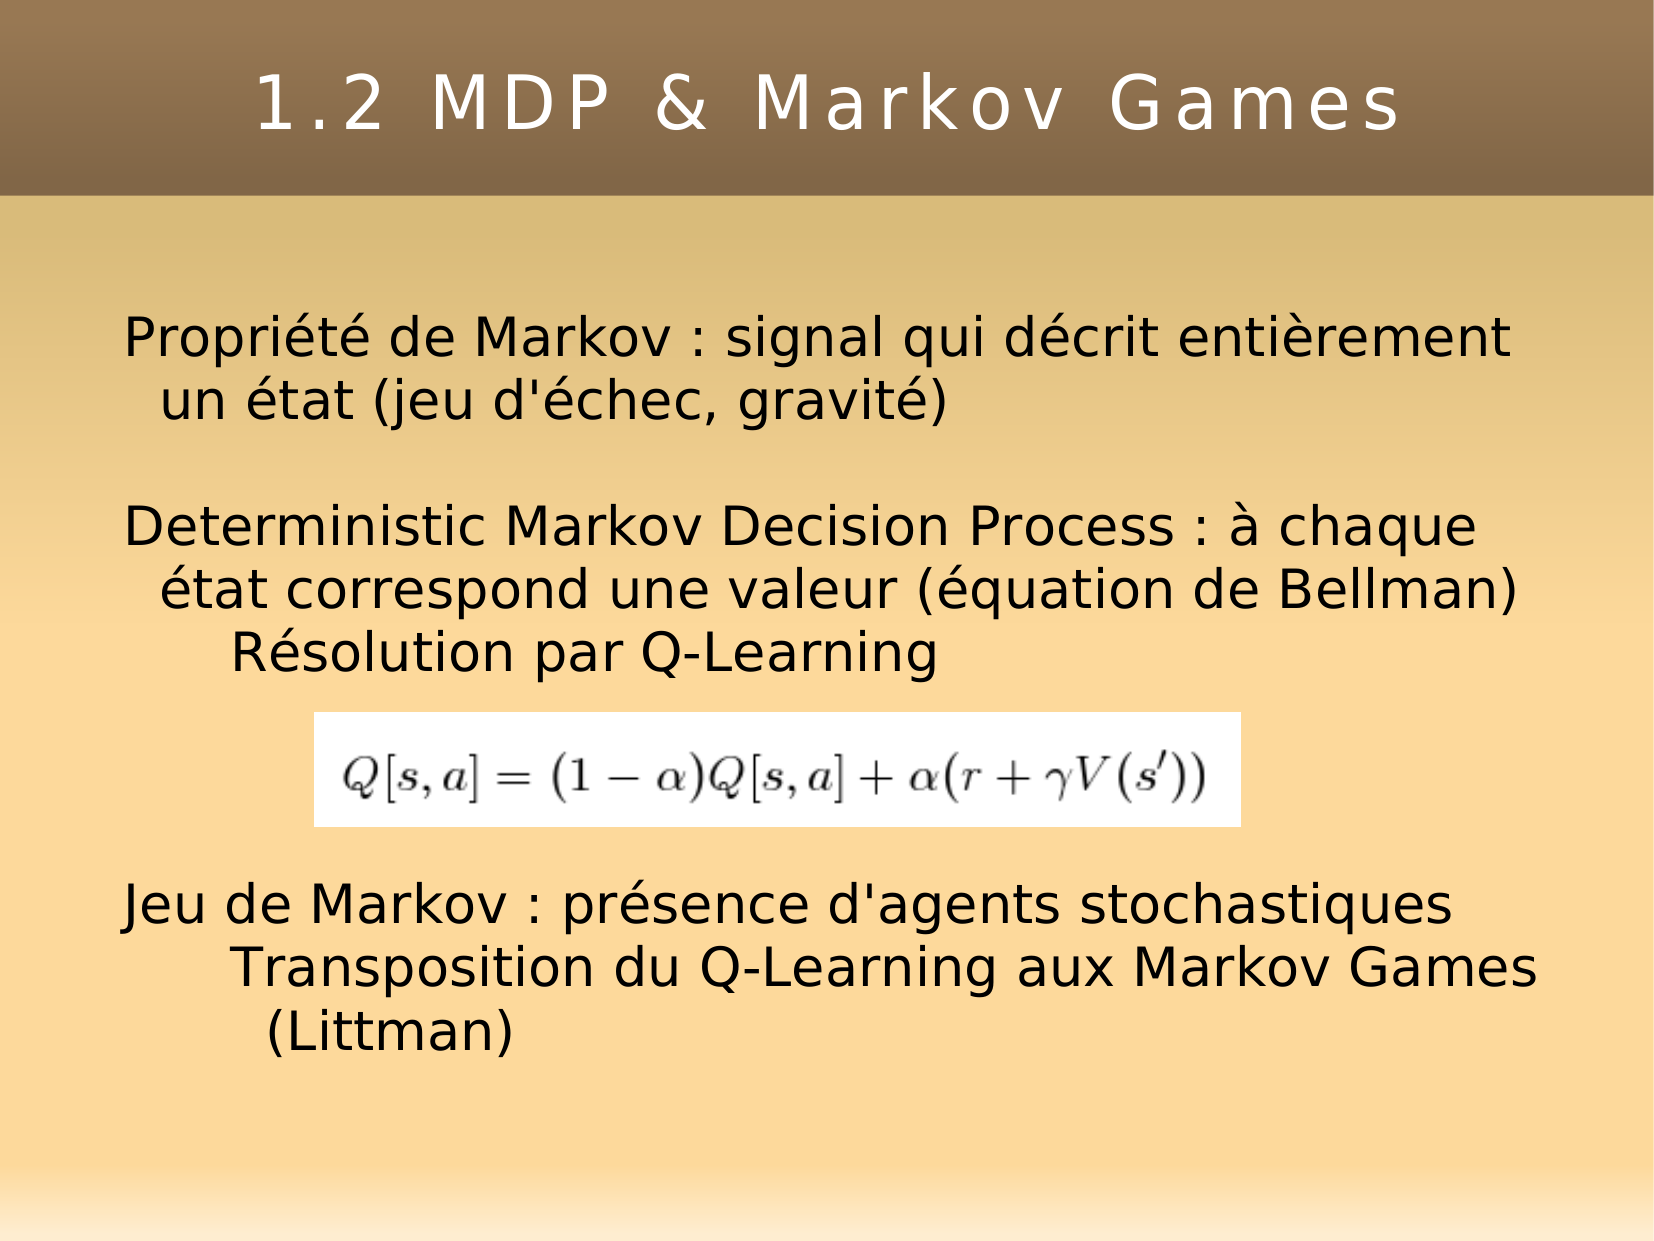

# 1.2 MDP & Markov Games
Propriété de Markov : signal qui décrit entièrement un état (jeu d'échec, gravité)
Deterministic Markov Decision Process : à chaque état correspond une valeur (équation de Bellman)
Résolution par Q-Learning
Jeu de Markov : présence d'agents stochastiques
Transposition du Q-Learning aux Markov Games (Littman)